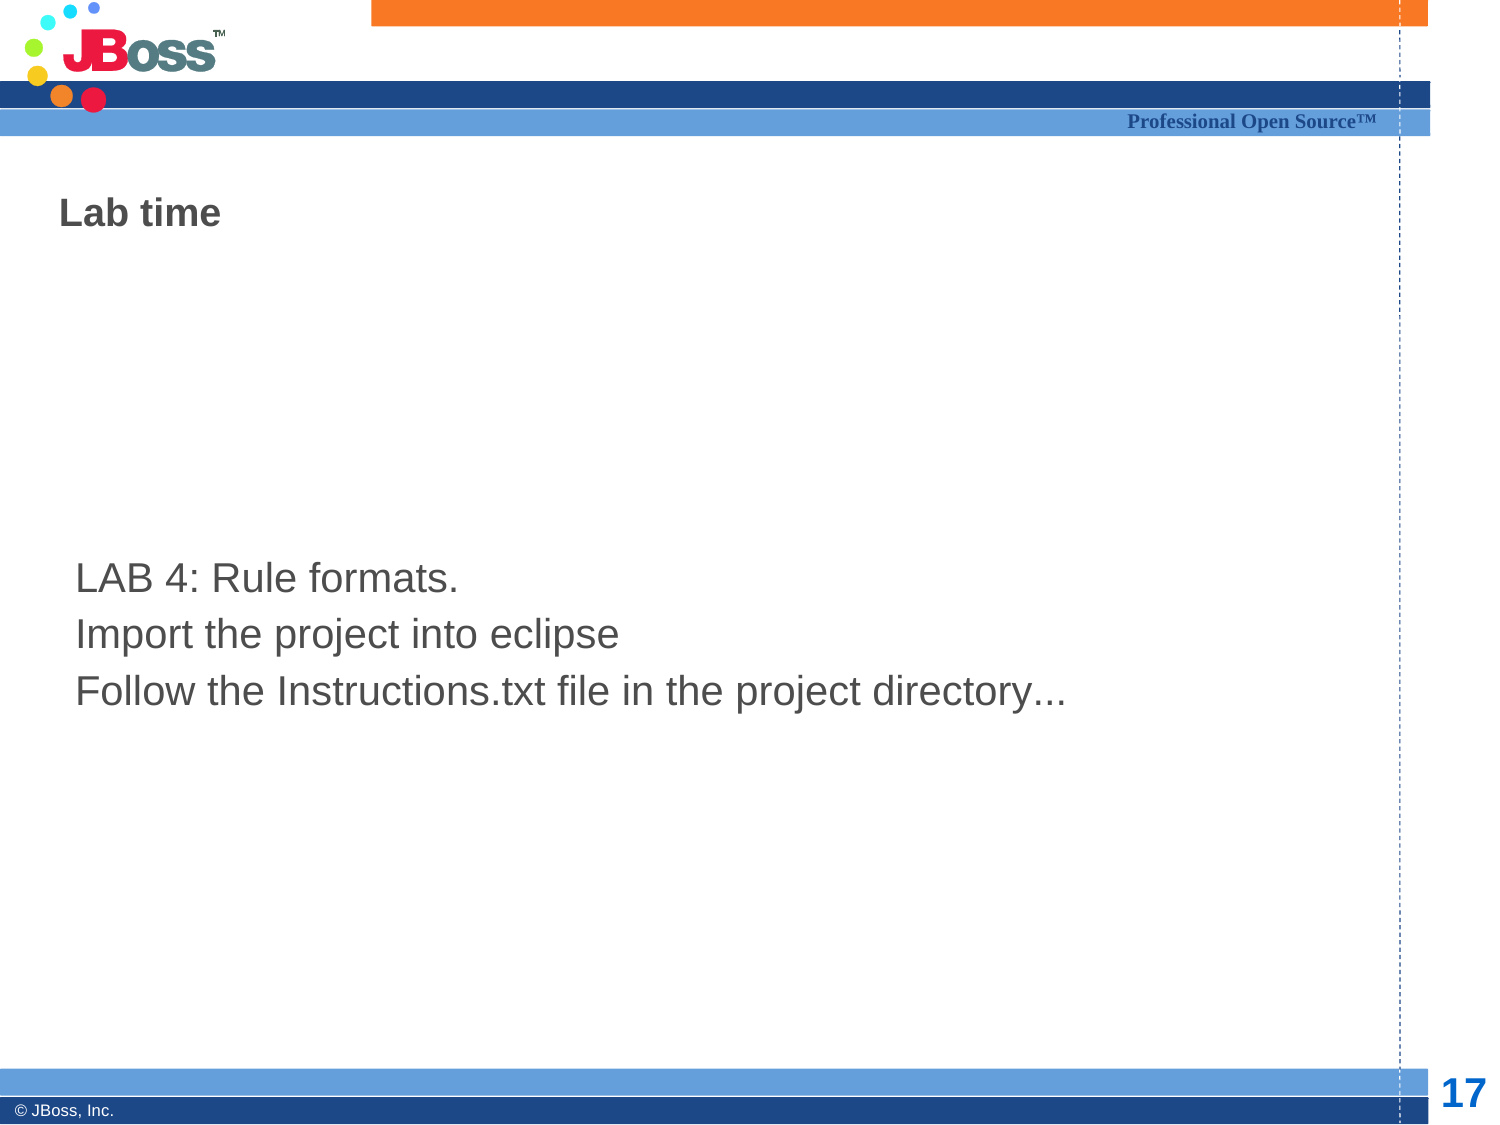

# Lab time
LAB 4: Rule formats.
Import the project into eclipse
Follow the Instructions.txt file in the project directory...